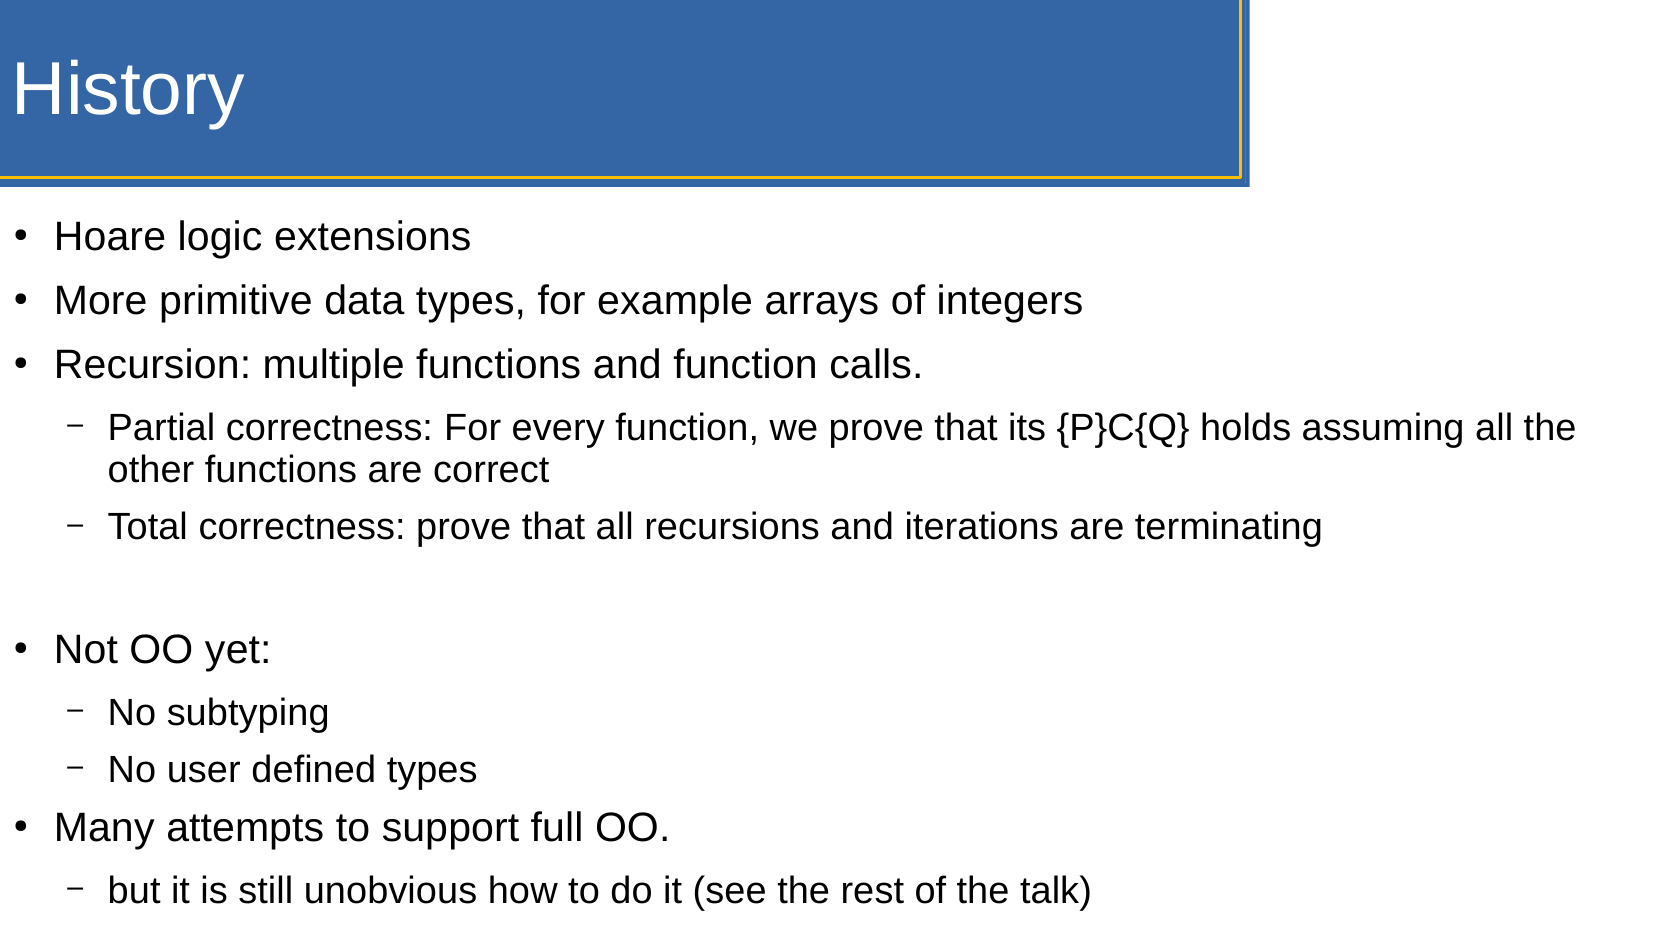

# History
Hoare logic extensions
More primitive data types, for example arrays of integers
Recursion: multiple functions and function calls.
Partial correctness: For every function, we prove that its {P}C{Q} holds assuming all the other functions are correct
Total correctness: prove that all recursions and iterations are terminating
Not OO yet:
No subtyping
No user defined types
Many attempts to support full OO.
but it is still unobvious how to do it (see the rest of the talk)